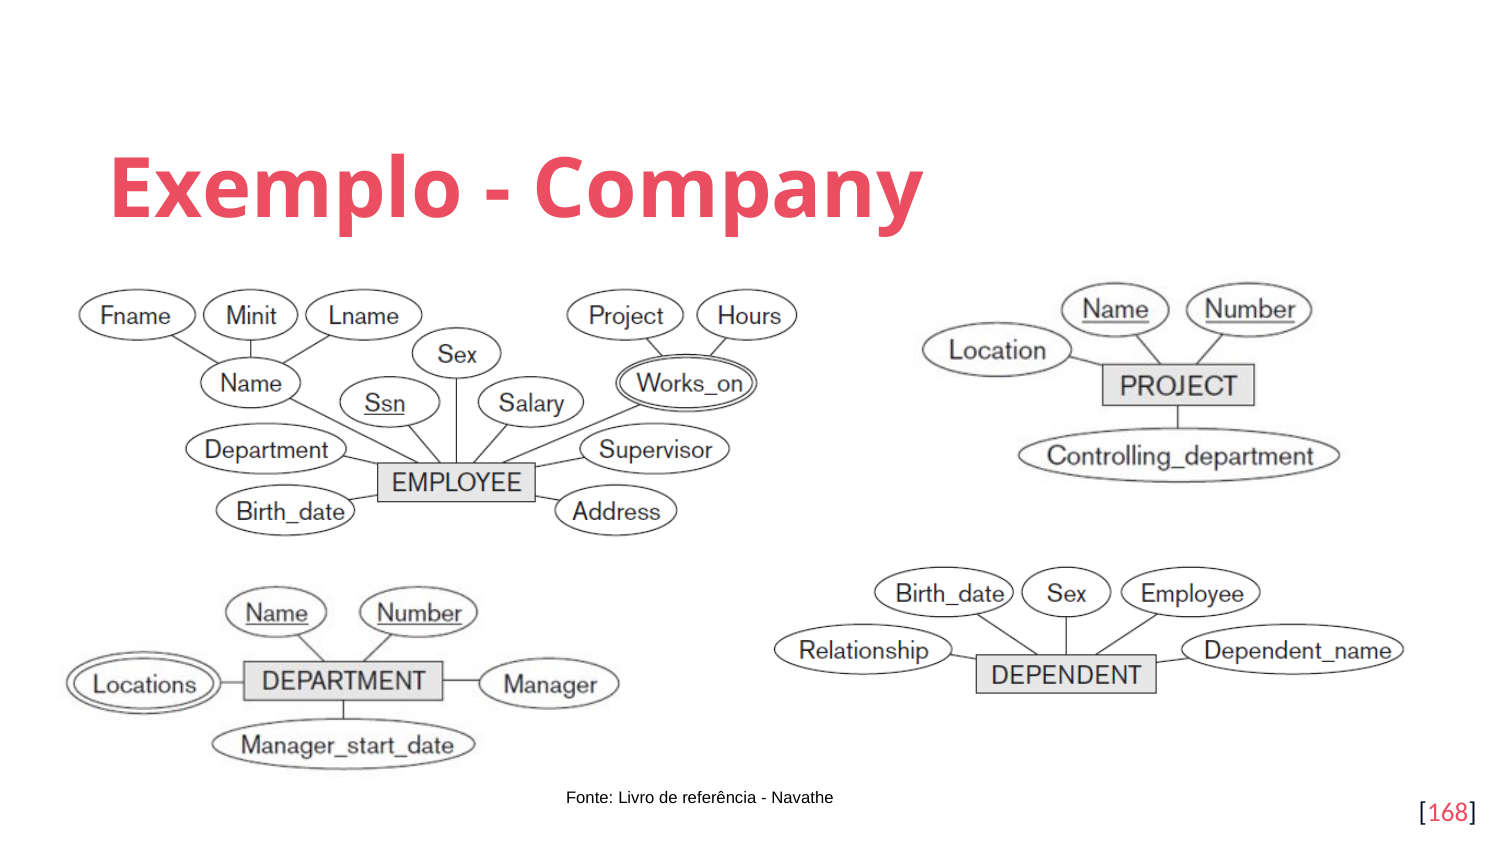

Exemplo - Company
Fonte: Livro de referência - Navathe